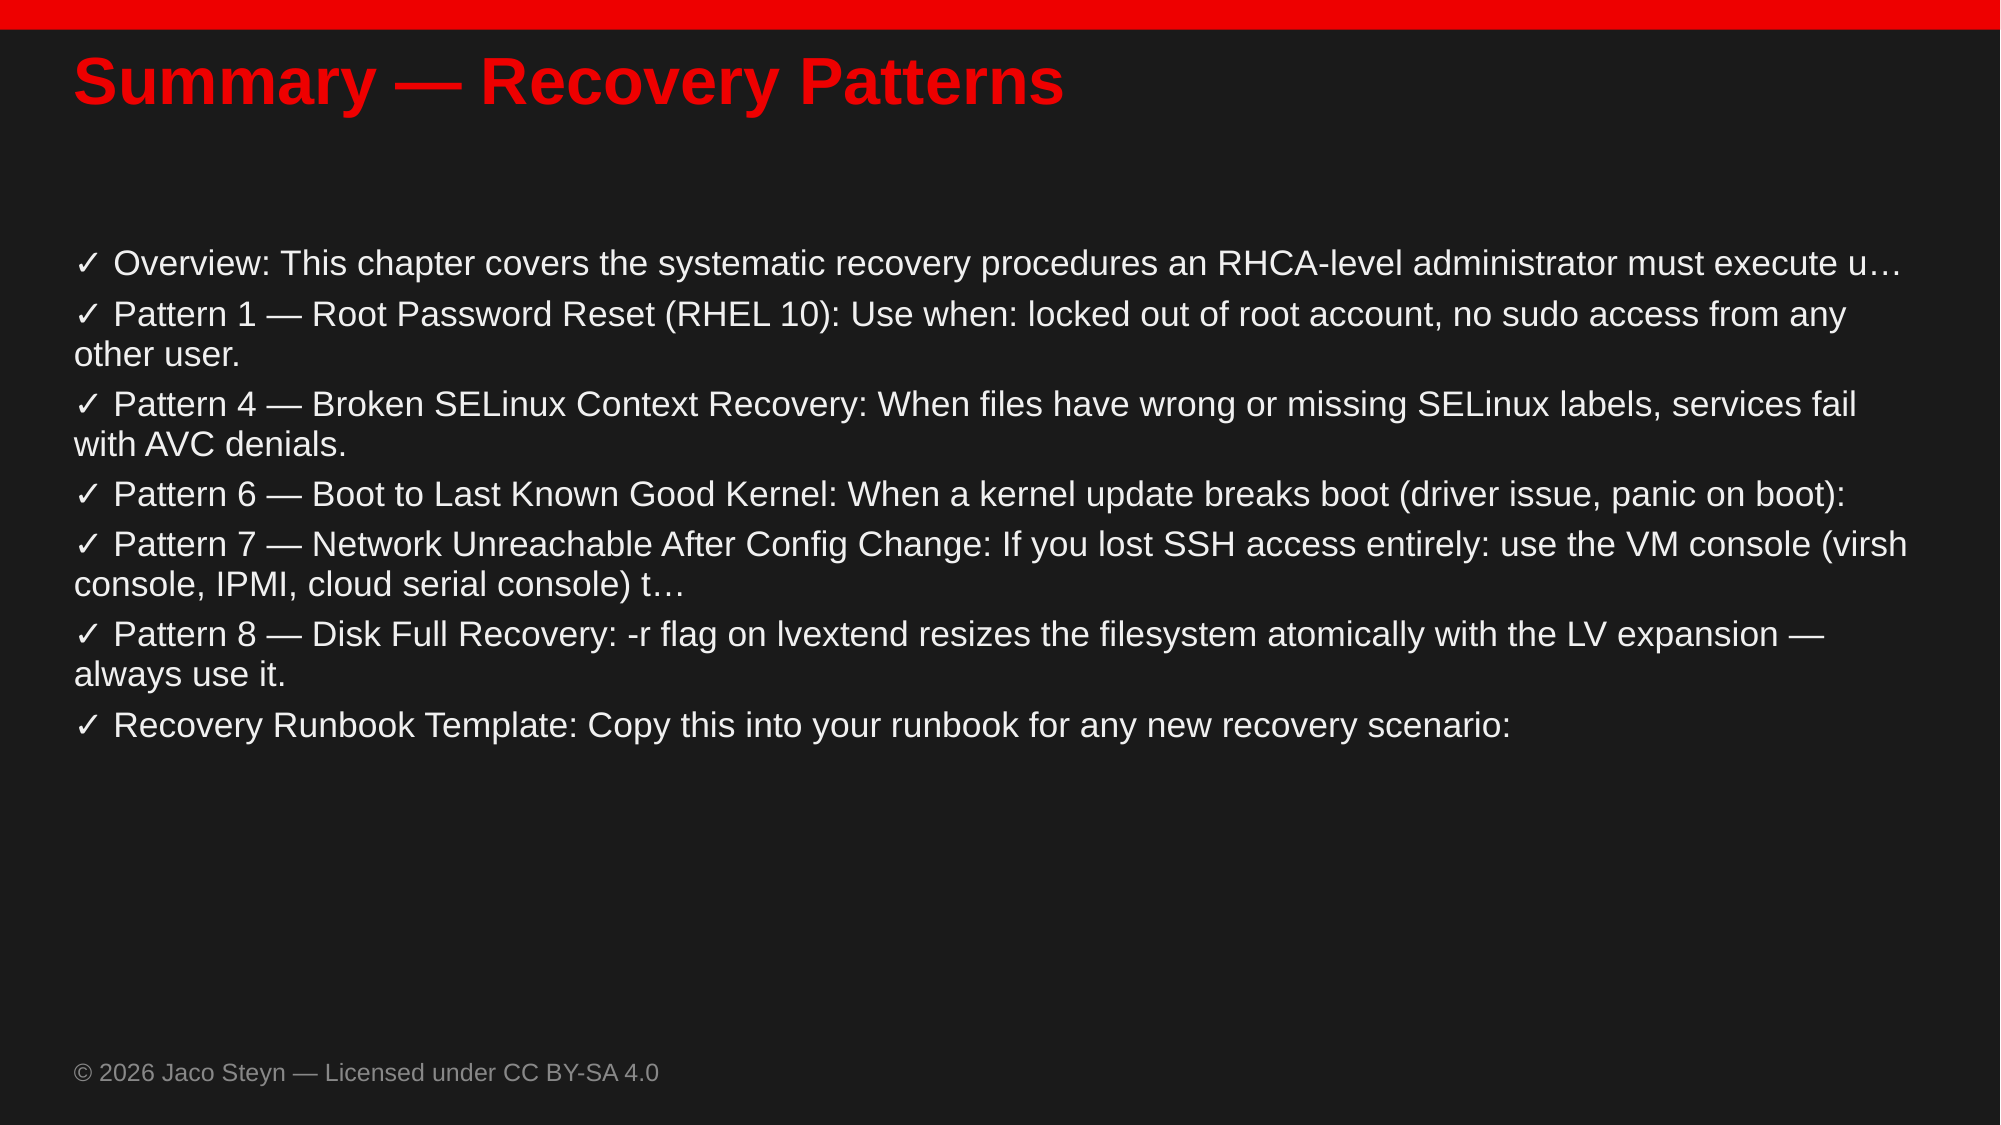

Summary — Recovery Patterns
✓ Overview: This chapter covers the systematic recovery procedures an RHCA-level administrator must execute u…
✓ Pattern 1 — Root Password Reset (RHEL 10): Use when: locked out of root account, no sudo access from any other user.
✓ Pattern 4 — Broken SELinux Context Recovery: When files have wrong or missing SELinux labels, services fail with AVC denials.
✓ Pattern 6 — Boot to Last Known Good Kernel: When a kernel update breaks boot (driver issue, panic on boot):
✓ Pattern 7 — Network Unreachable After Config Change: If you lost SSH access entirely: use the VM console (virsh console, IPMI, cloud serial console) t…
✓ Pattern 8 — Disk Full Recovery: -r flag on lvextend resizes the filesystem atomically with the LV expansion — always use it.
✓ Recovery Runbook Template: Copy this into your runbook for any new recovery scenario:
© 2026 Jaco Steyn — Licensed under CC BY-SA 4.0